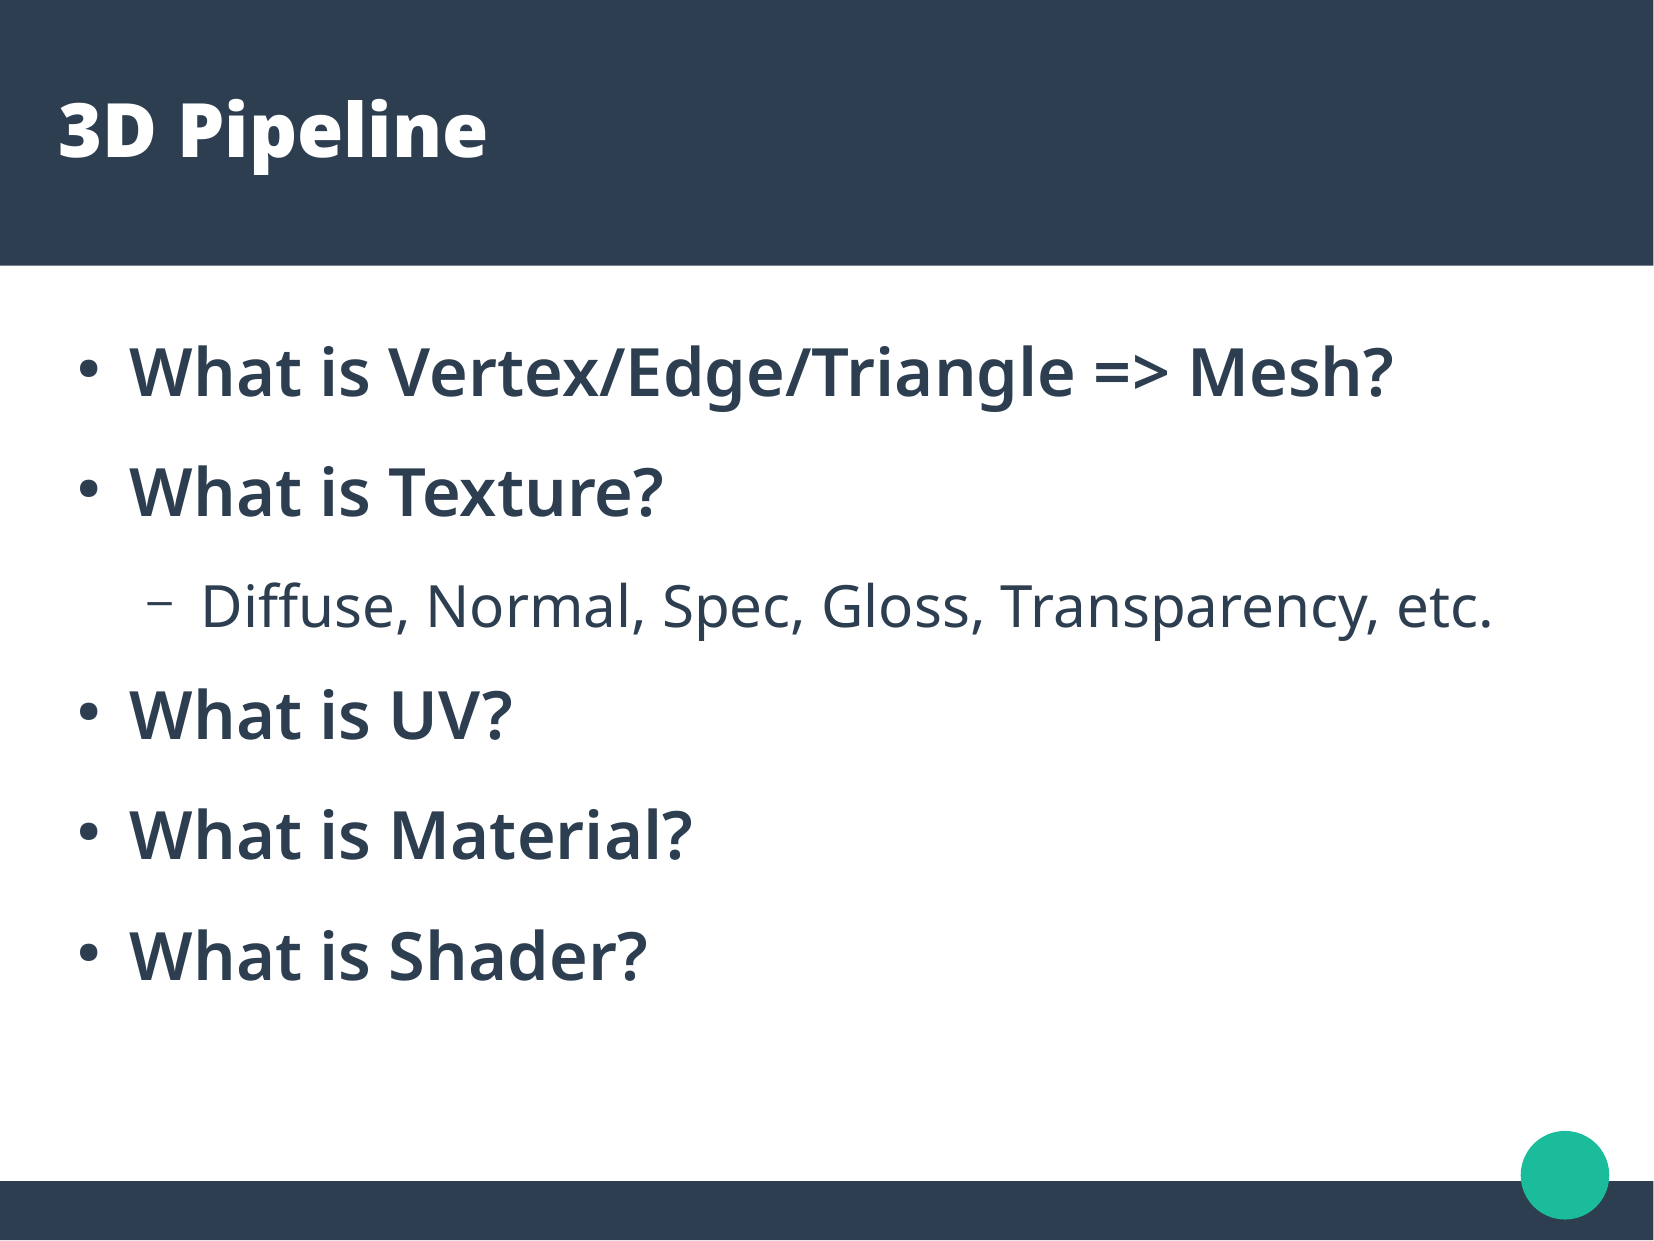

# 3D Pipeline
What is Vertex/Edge/Triangle => Mesh?
What is Texture?
Diffuse, Normal, Spec, Gloss, Transparency, etc.
What is UV?
What is Material?
What is Shader?